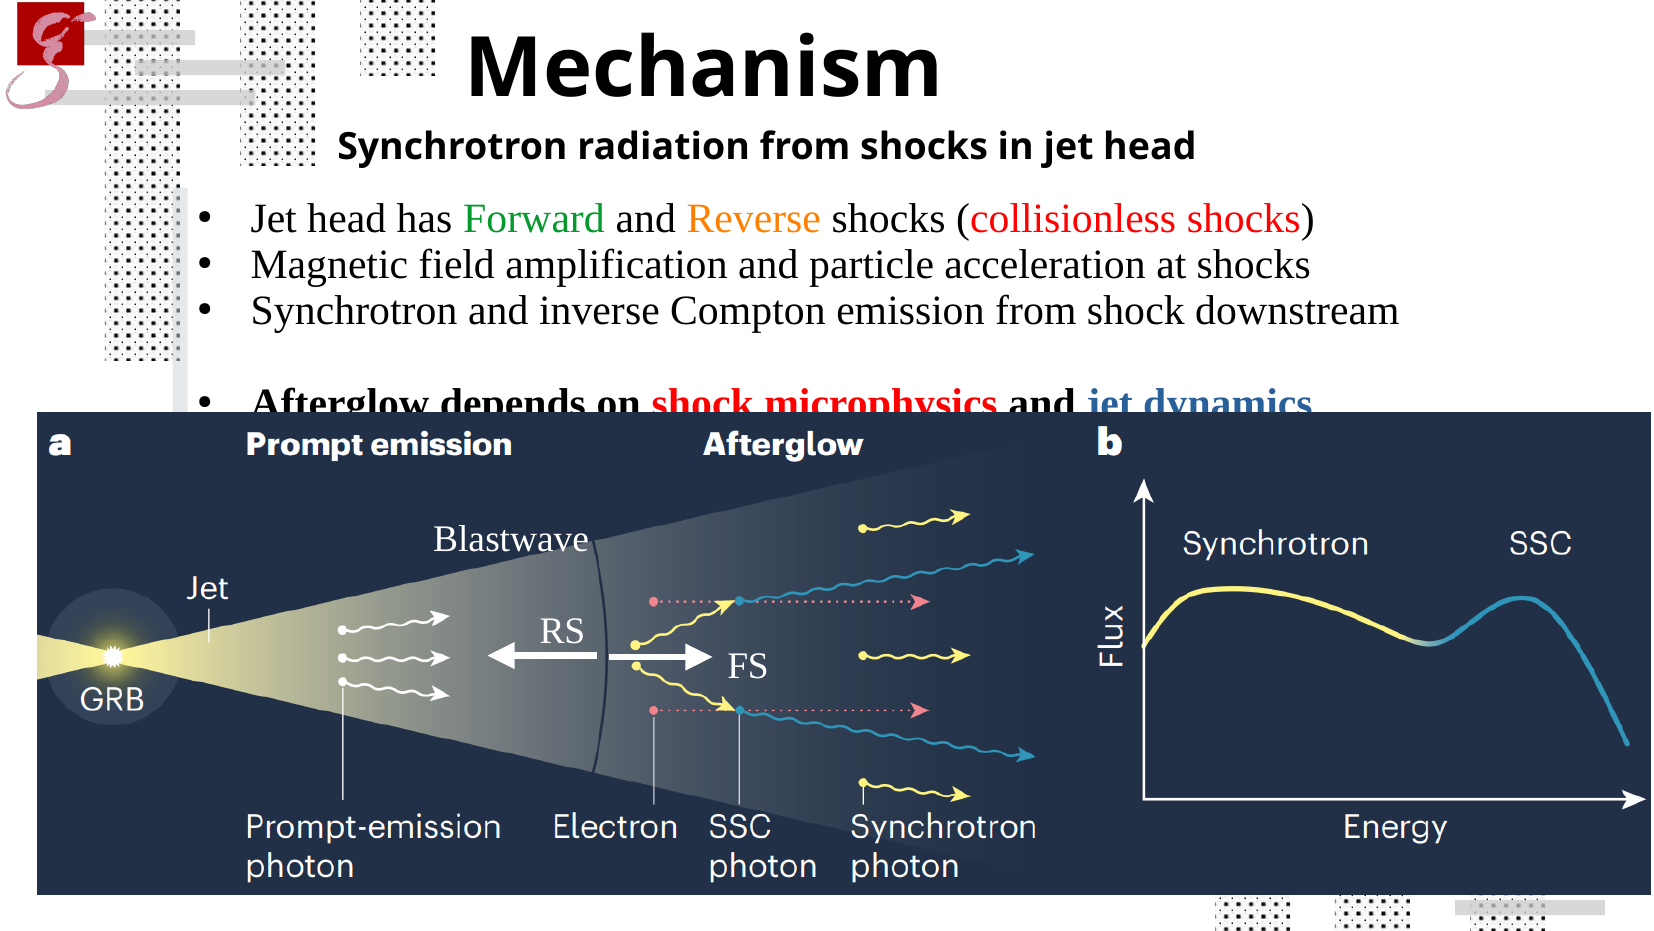

Mechanism
Synchrotron radiation from shocks in jet head
Jet head has Forward and Reverse shocks (collisionless shocks)
Magnetic field amplification and particle acceleration at shocks
Synchrotron and inverse Compton emission from shock downstream
Afterglow depends on shock microphysics and jet dynamics
Blastwave
RS
FS